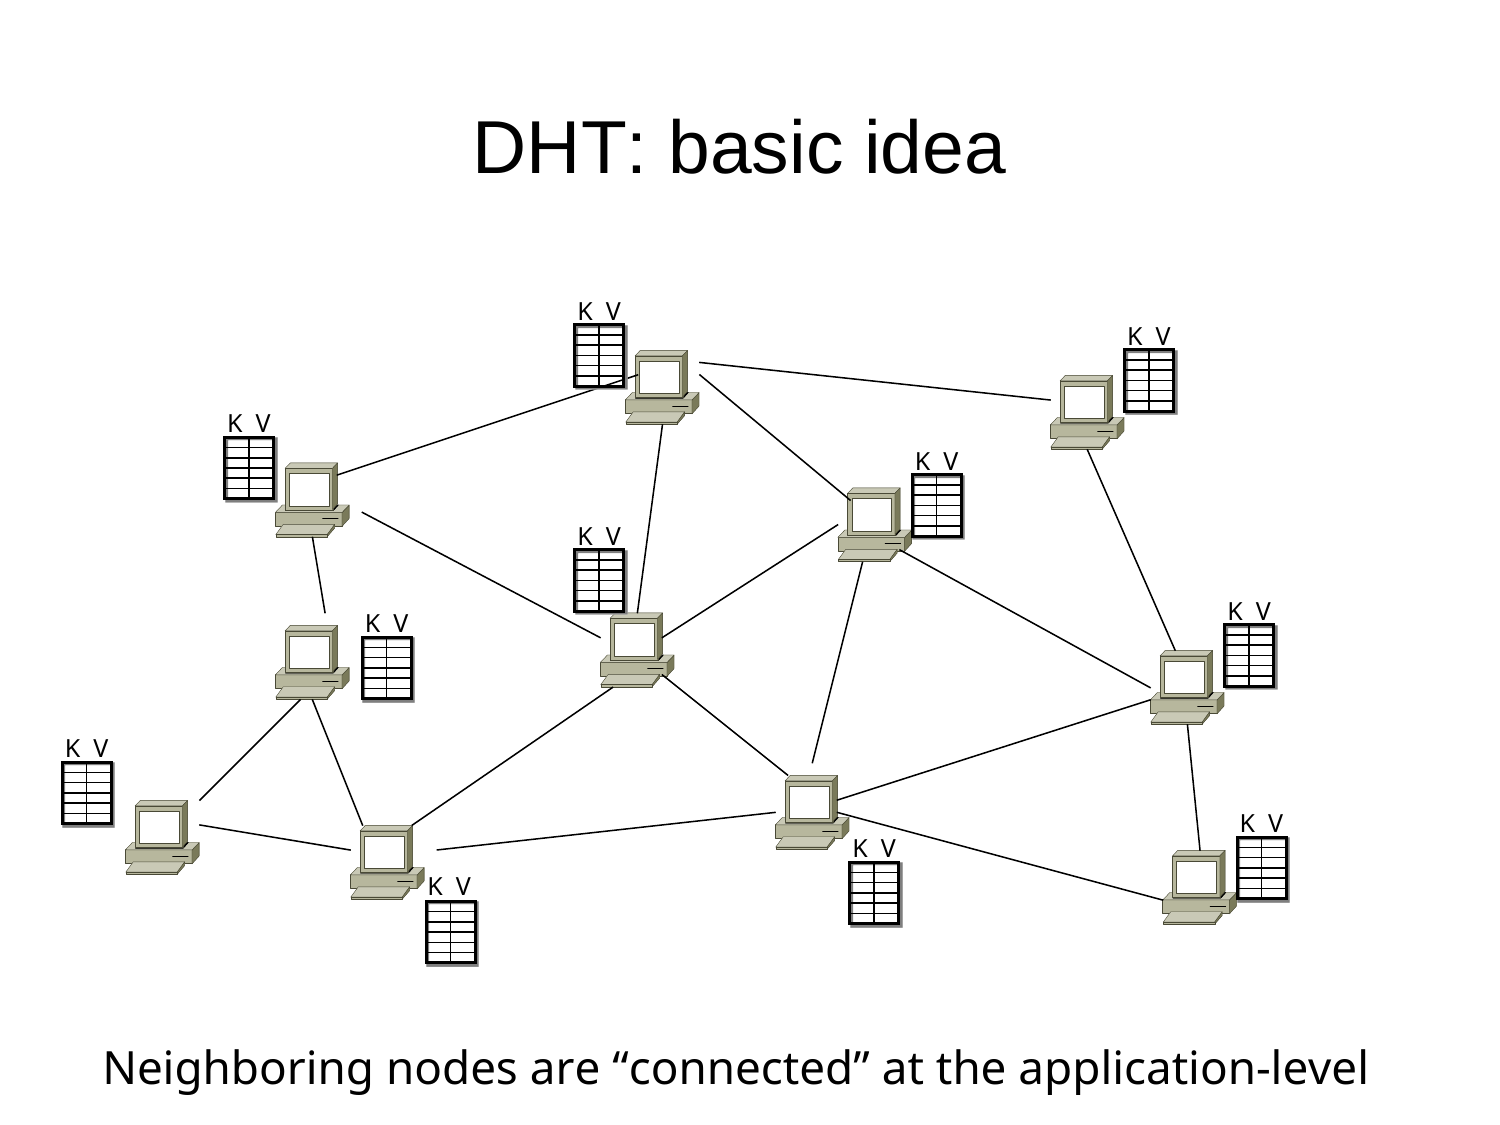

# DHT: basic idea
K V
K V
K V
K V
K V
K V
K V
K V
K V
K V
K V
Neighboring nodes are “connected” at the application-level